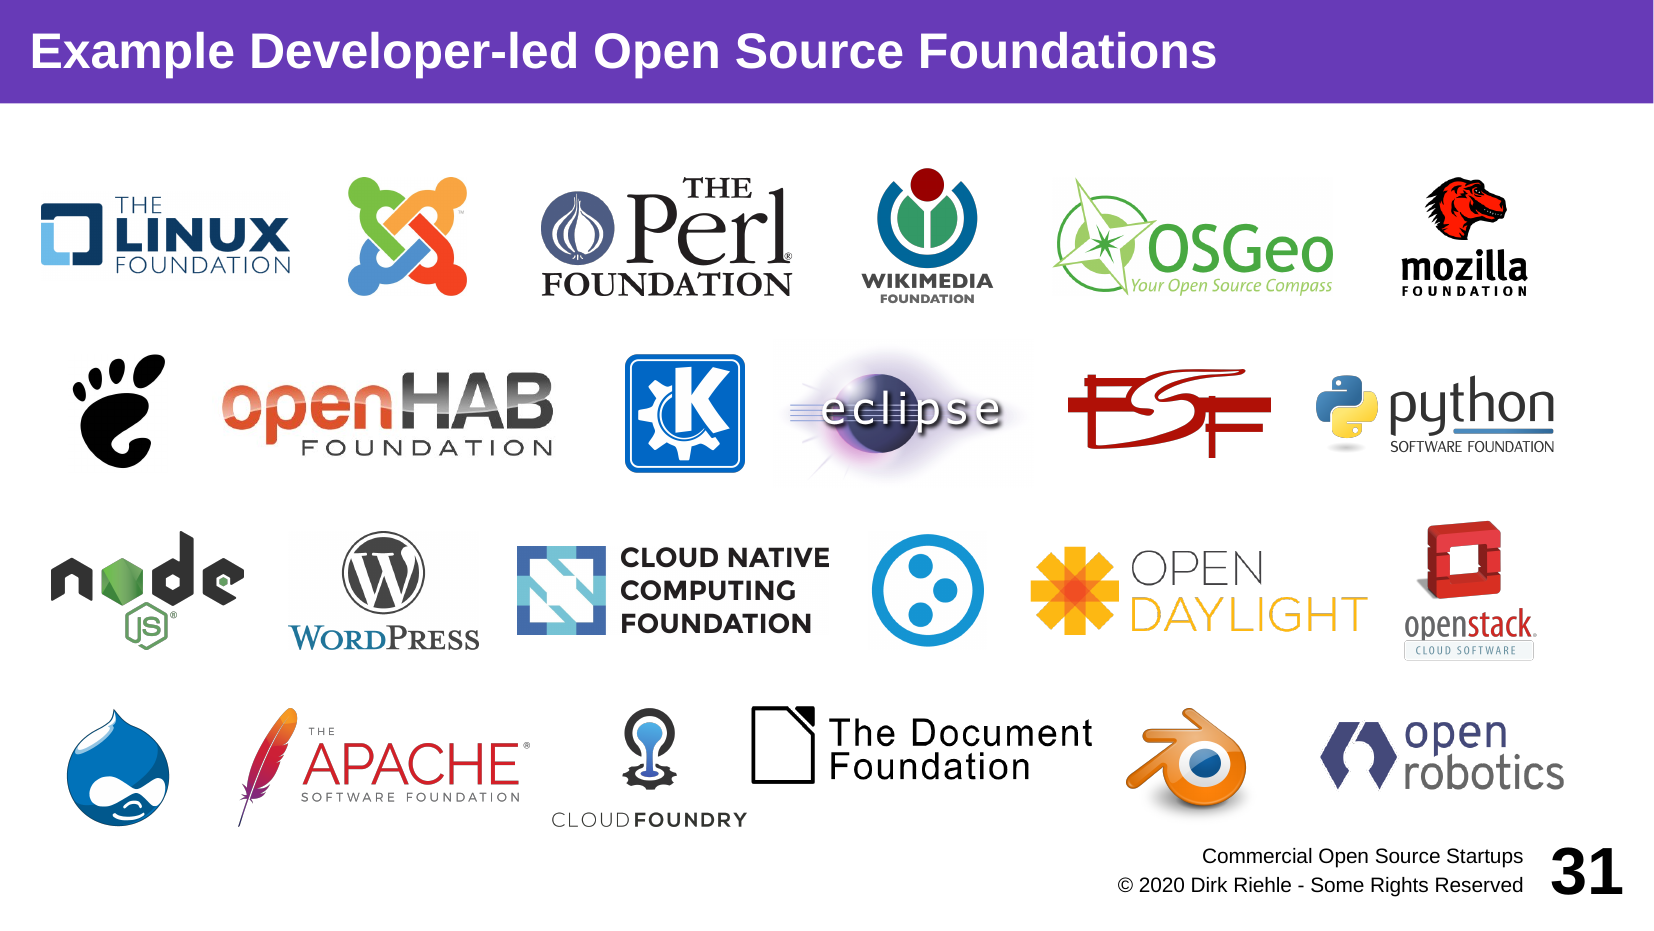

# Example Developer-led Open Source Foundations
Commercial Open Source Startups
31
© 2020 Dirk Riehle - Some Rights Reserved